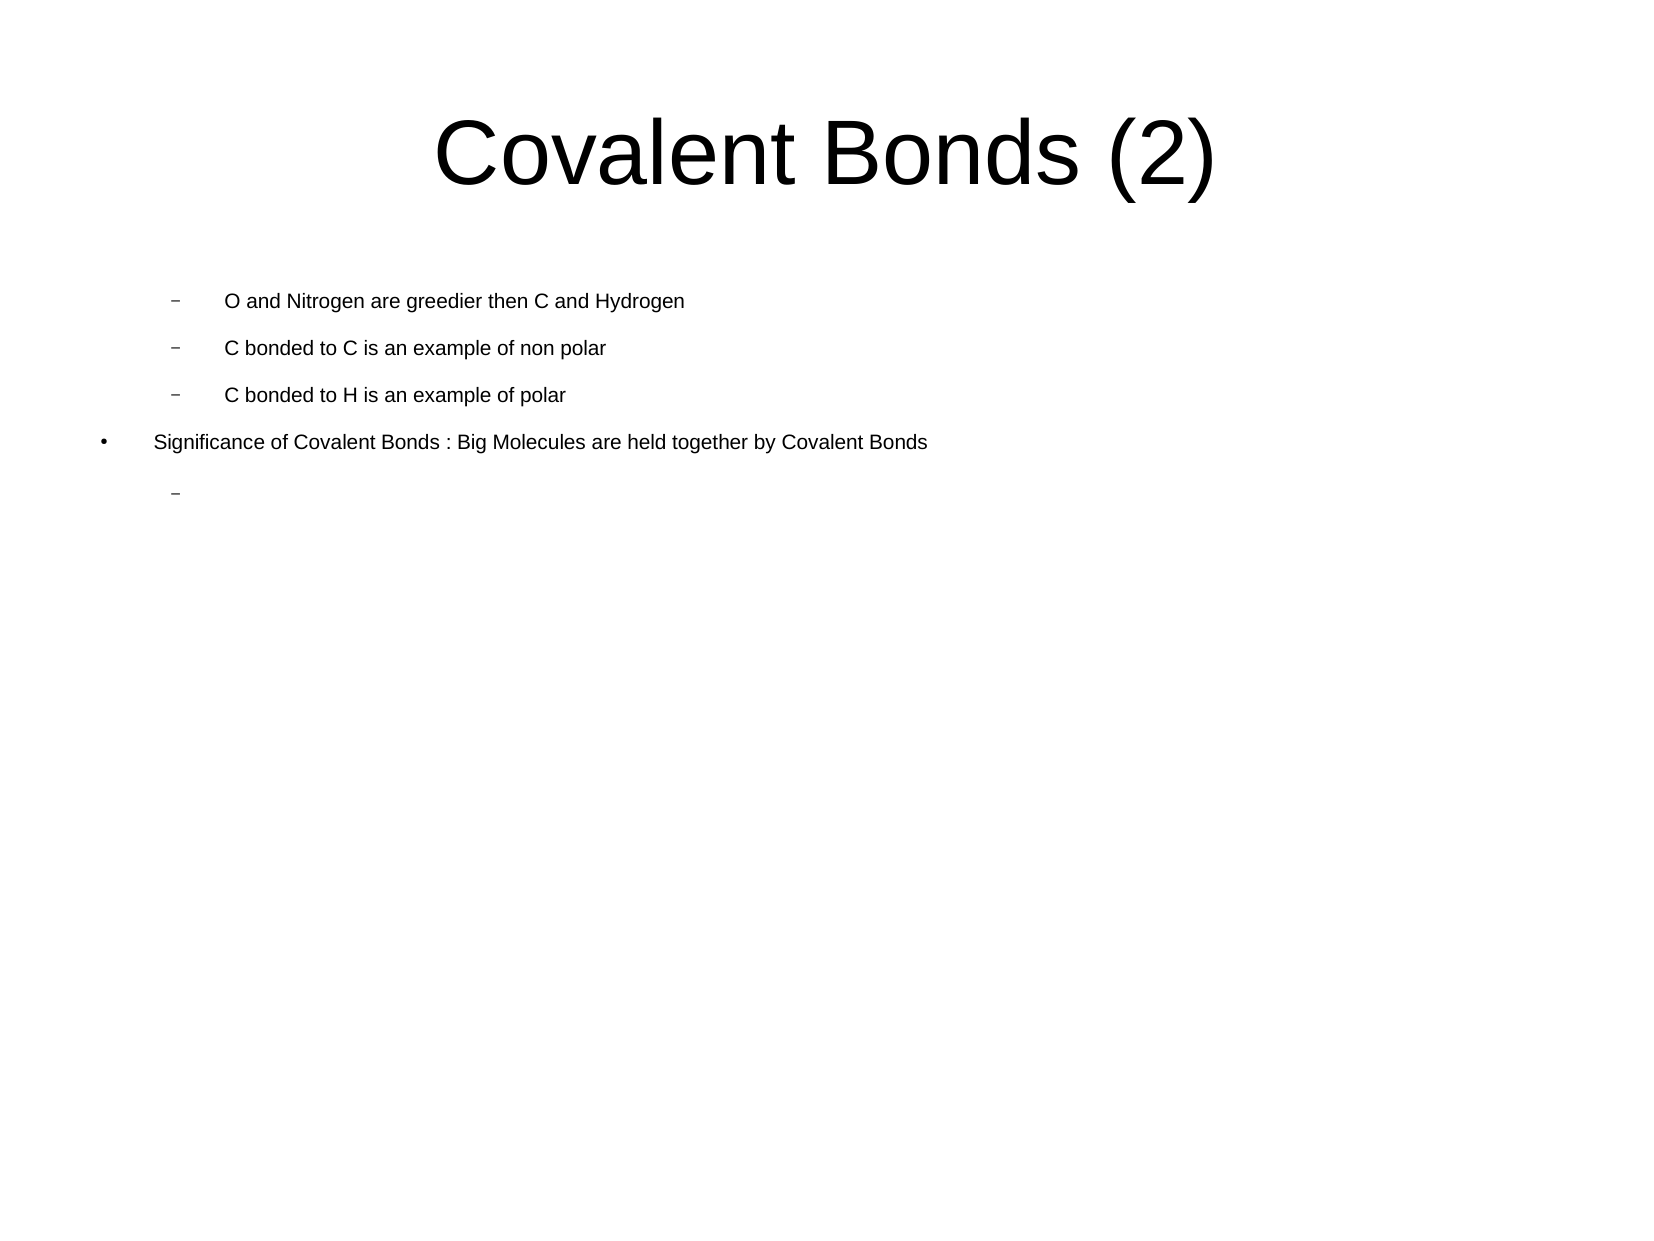

# Covalent Bonds (2)
O and Nitrogen are greedier then C and Hydrogen
C bonded to C is an example of non polar
C bonded to H is an example of polar
Significance of Covalent Bonds : Big Molecules are held together by Covalent Bonds